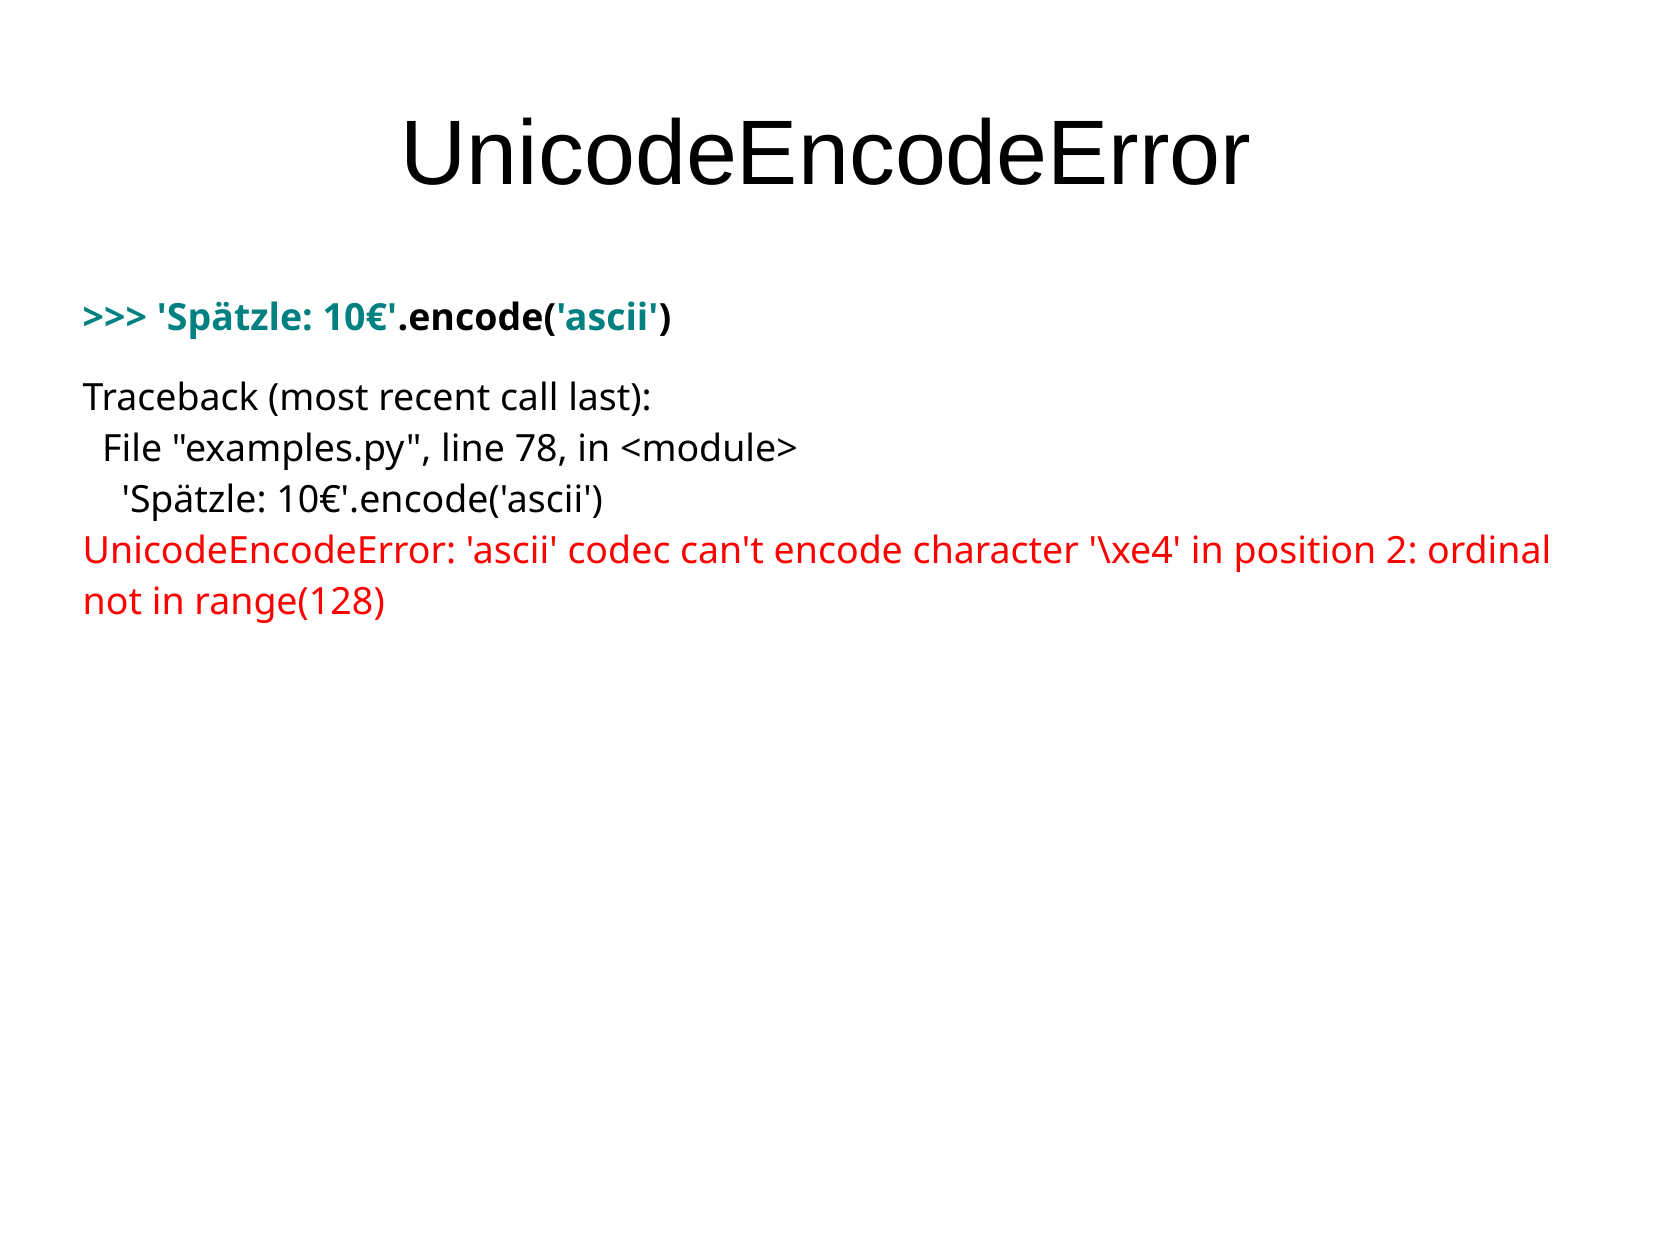

# UnicodeEncodeError
>>> 'Spätzle: 10€'.encode('ascii')
Traceback (most recent call last):
 File "examples.py", line 78, in <module>
 'Spätzle: 10€'.encode('ascii')
UnicodeEncodeError: 'ascii' codec can't encode character '\xe4' in position 2: ordinal not in range(128)